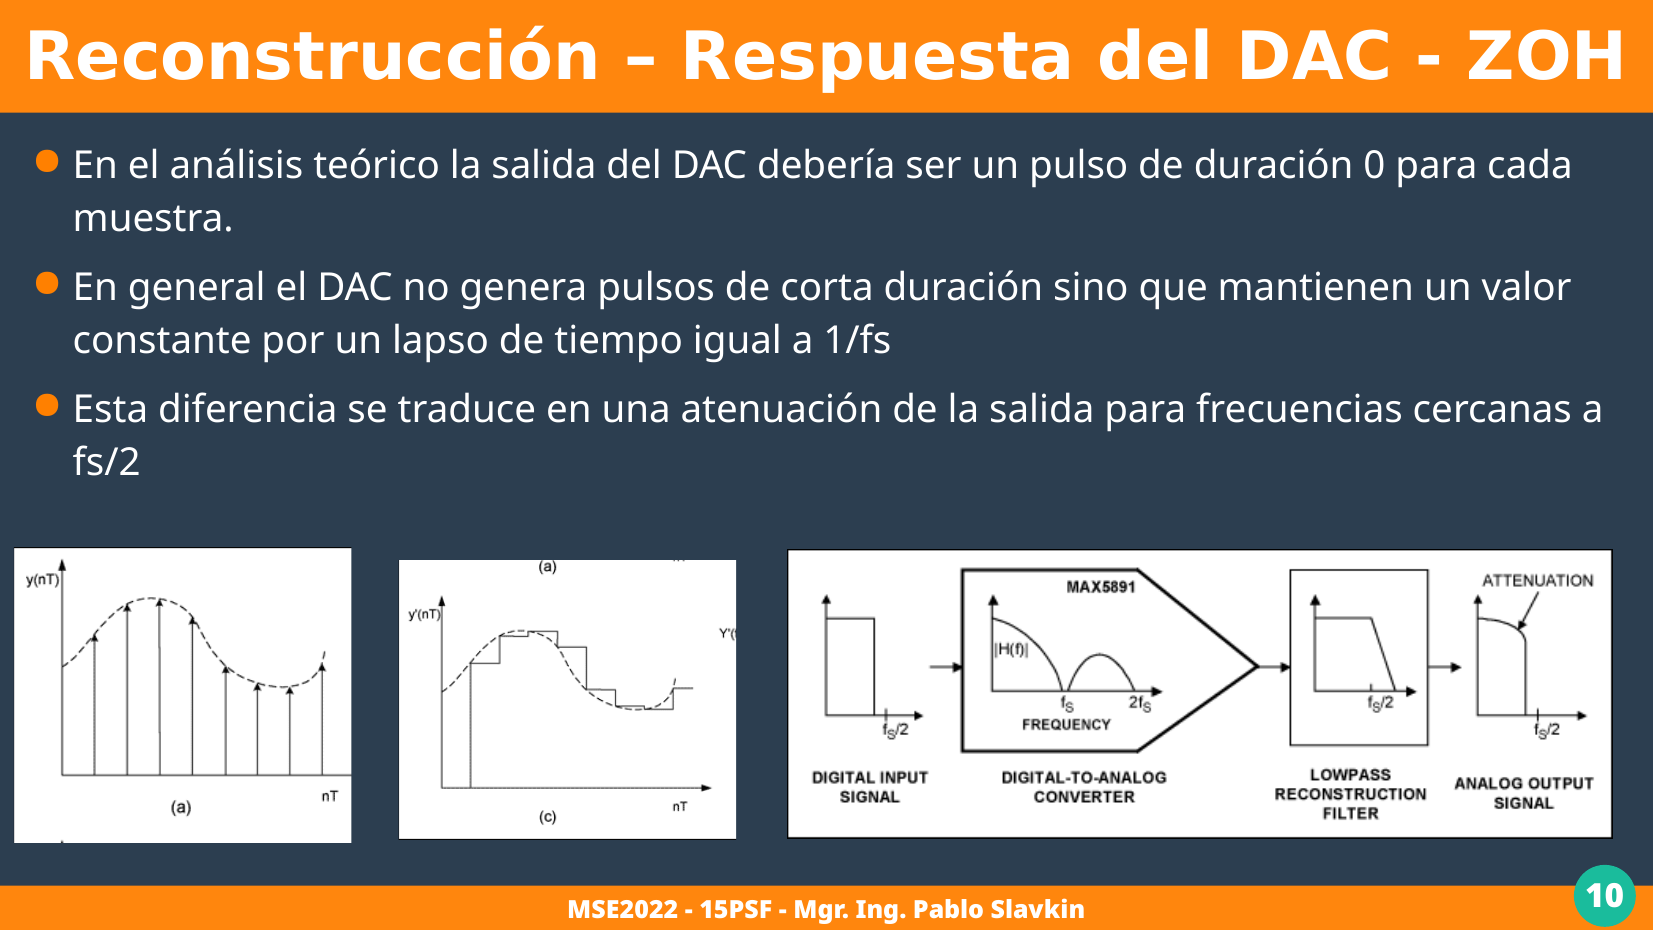

Reconstrucción – Respuesta del DAC - ZOH
# En el análisis teórico la salida del DAC debería ser un pulso de duración 0 para cada muestra.
En general el DAC no genera pulsos de corta duración sino que mantienen un valor constante por un lapso de tiempo igual a 1/fs
Esta diferencia se traduce en una atenuación de la salida para frecuencias cercanas a fs/2
MSE2022 - 15PSF - Mgr. Ing. Pablo Slavkin